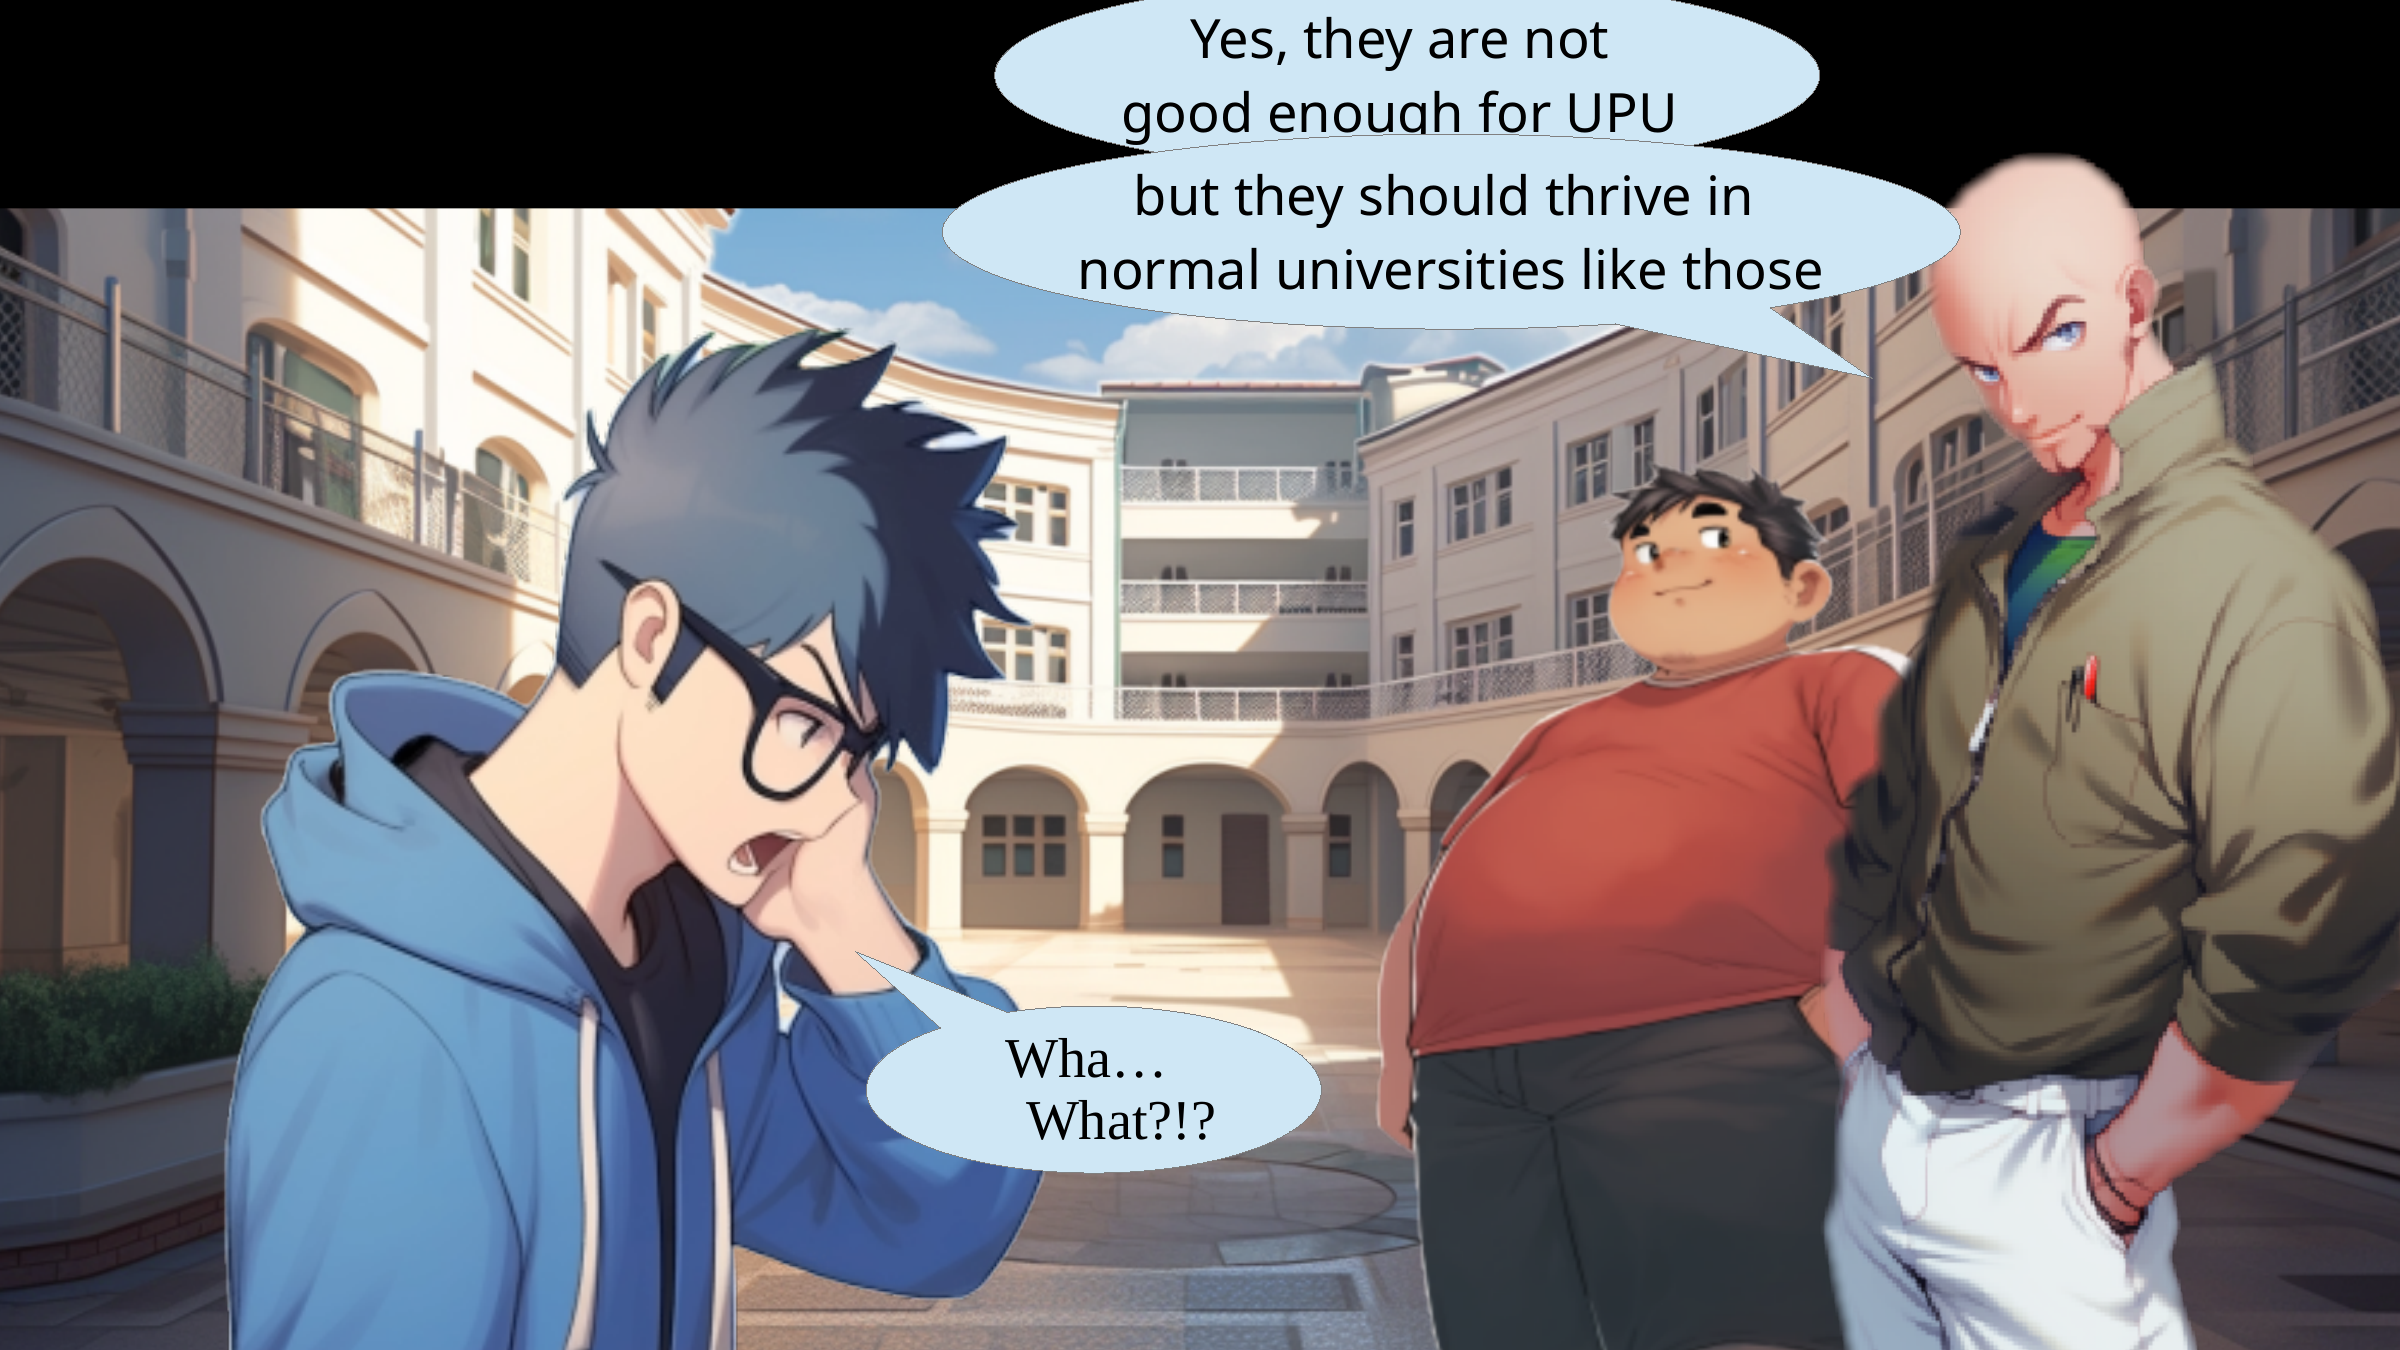

Yes, they are not
good enough for UPU
but they should thrive in
normal universities like those
Wha…
 What?!?